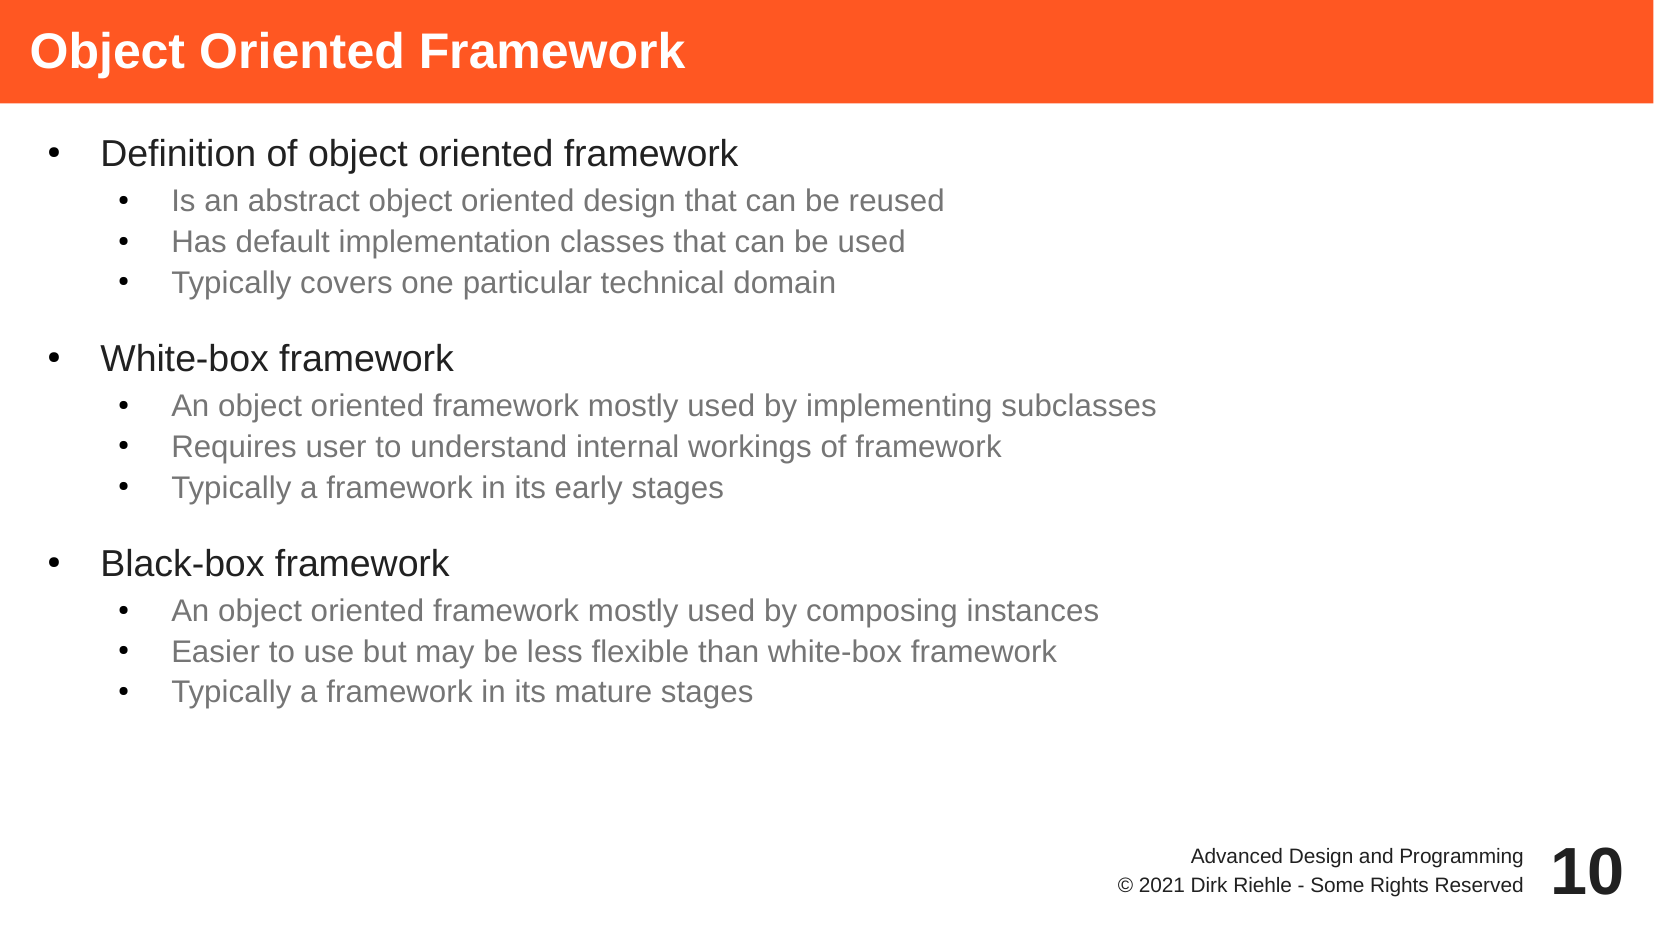

# Object Oriented Framework
Definition of object oriented framework
Is an abstract object oriented design that can be reused
Has default implementation classes that can be used
Typically covers one particular technical domain
White-box framework
An object oriented framework mostly used by implementing subclasses
Requires user to understand internal workings of framework
Typically a framework in its early stages
Black-box framework
An object oriented framework mostly used by composing instances
Easier to use but may be less flexible than white-box framework
Typically a framework in its mature stages
Advanced Design and Programming
10
© 2021 Dirk Riehle - Some Rights Reserved